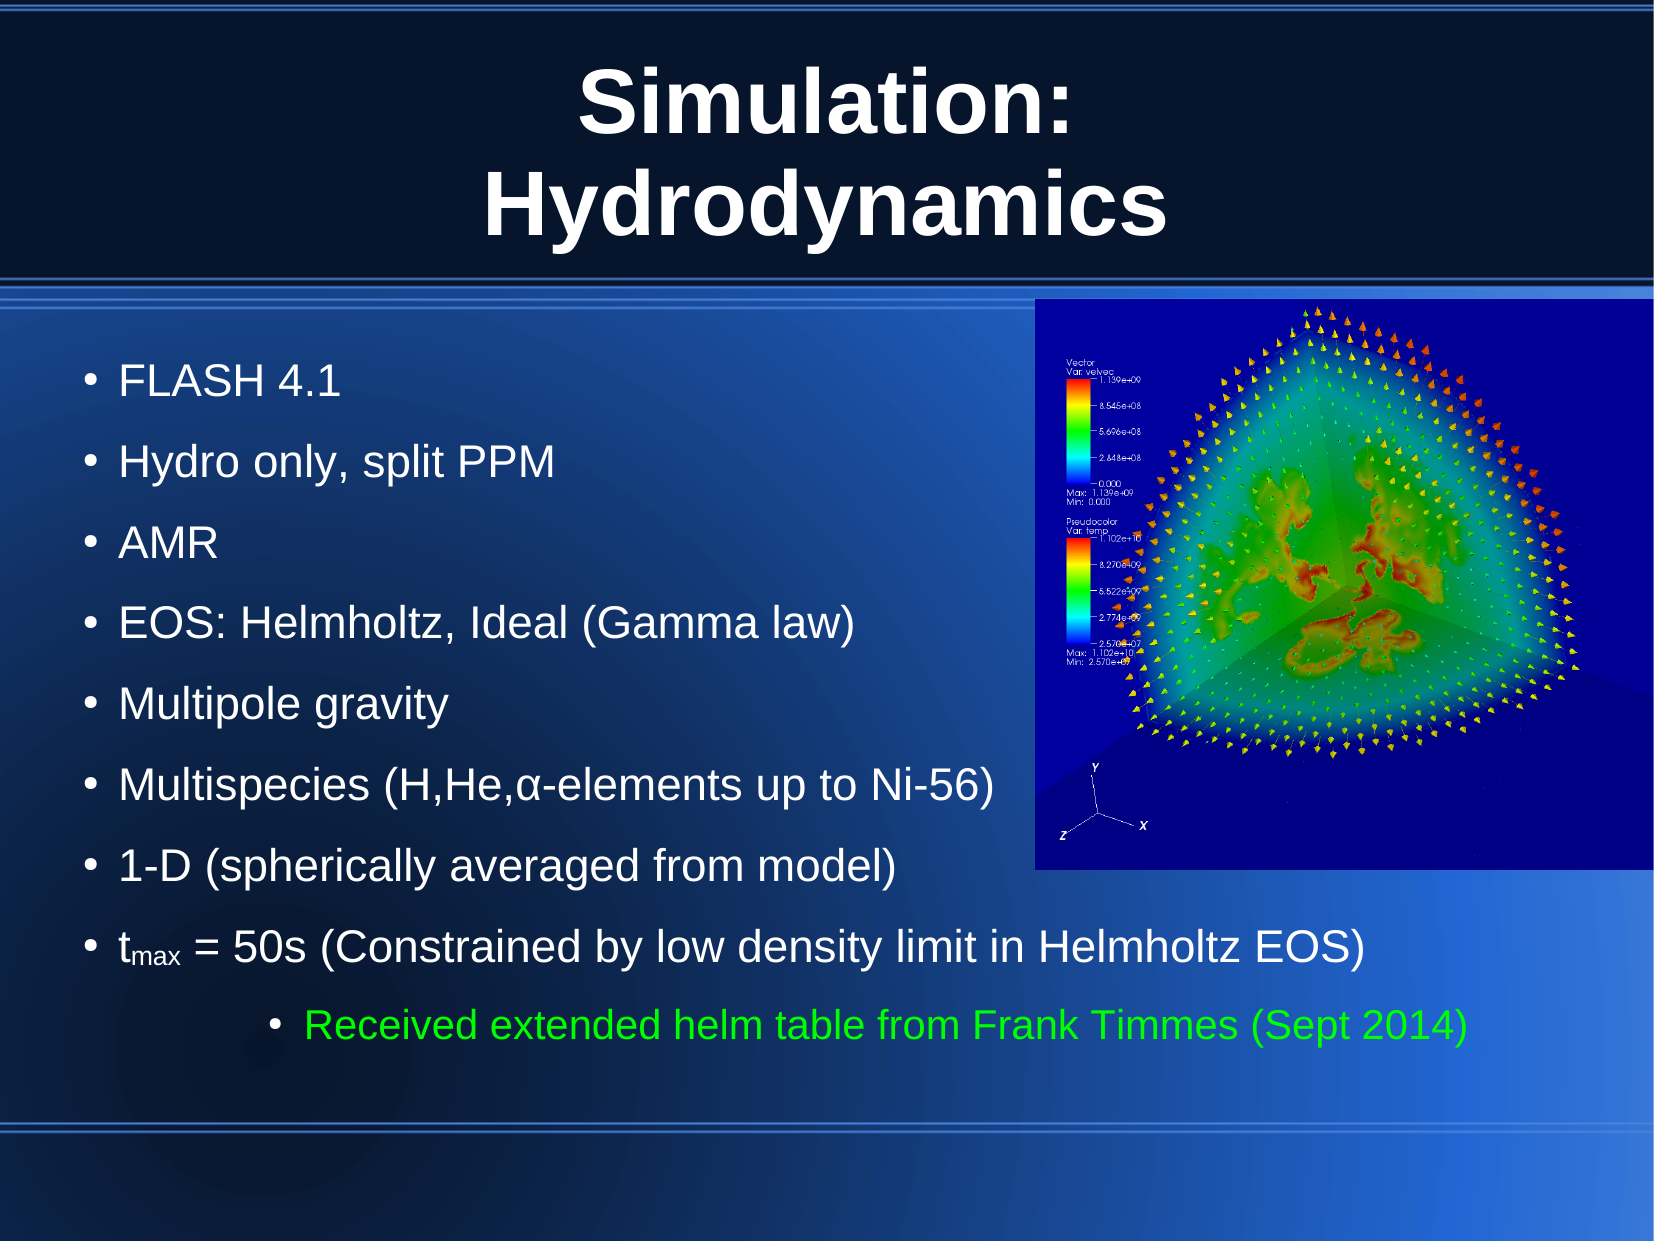

# Simulation: Hydrodynamics
FLASH 4.1
Hydro only, split PPM
AMR
EOS: Helmholtz, Ideal (Gamma law)
Multipole gravity
Multispecies (H,He,α-elements up to Ni-56)
1-D (spherically averaged from model)
tmax = 50s (Constrained by low density limit in Helmholtz EOS)
Received extended helm table from Frank Timmes (Sept 2014)